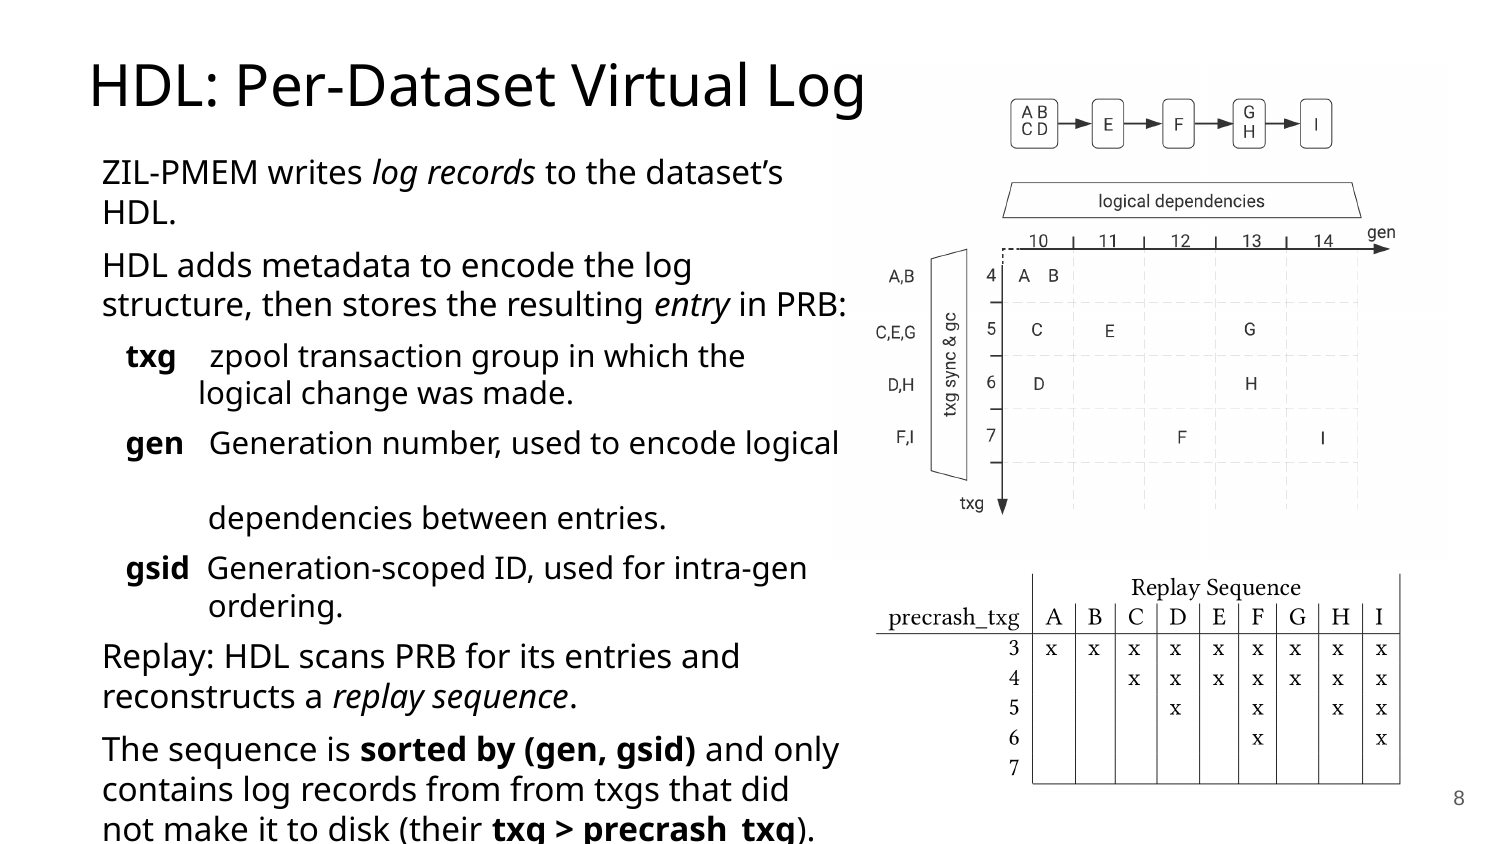

# HDL: Per-Dataset Virtual Log
ZIL-PMEM writes log records to the dataset’s HDL.
HDL adds metadata to encode the log structure, then stores the resulting entry in PRB:
txg zpool transaction group in which the logical change was made.
gen Generation number, used to encode logical
 dependencies between entries.
gsid Generation-scoped ID, used for intra-gen
 ordering.
Replay: HDL scans PRB for its entries and reconstructs a replay sequence.
The sequence is sorted by (gen, gsid) and only contains log records from from txgs that did not make it to disk (their txg > precrash_txg).